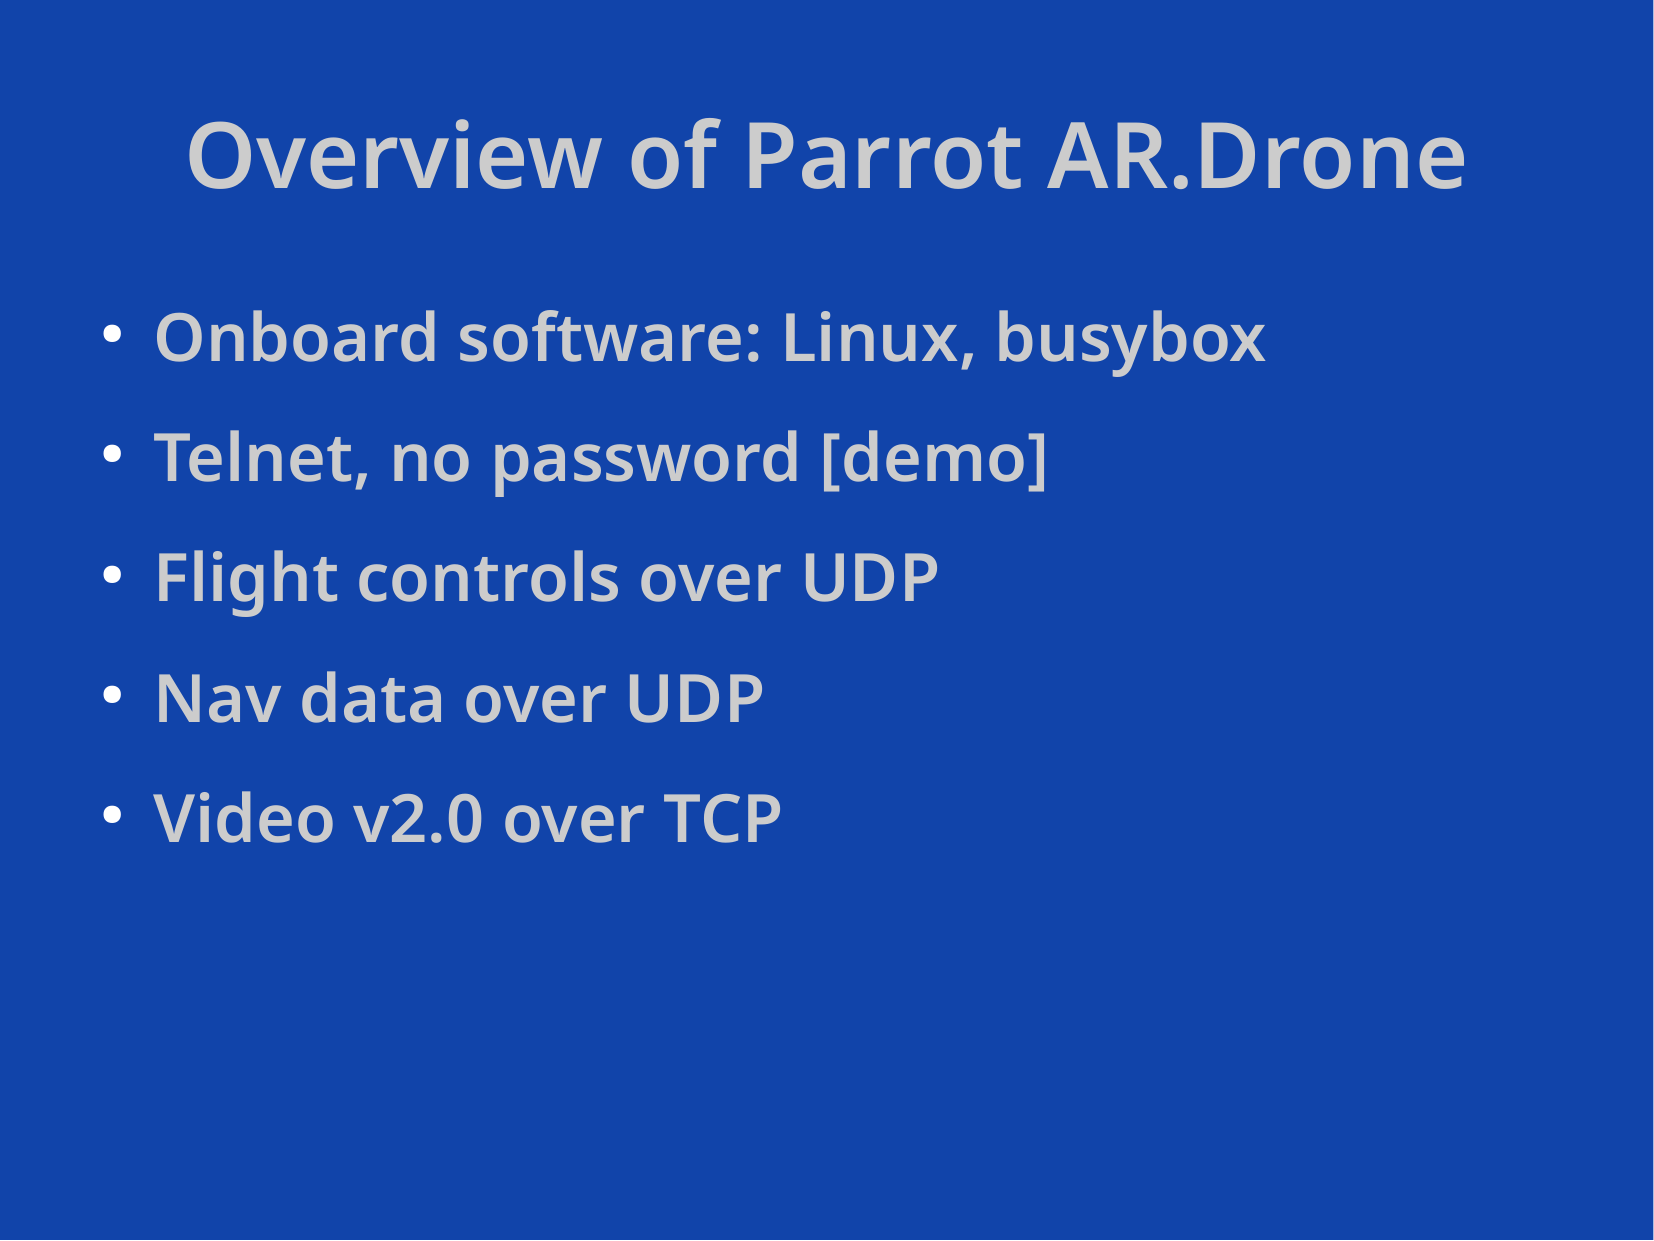

# Overview of Parrot AR.Drone
Onboard software: Linux, busybox
Telnet, no password [demo]
Flight controls over UDP
Nav data over UDP
Video v2.0 over TCP